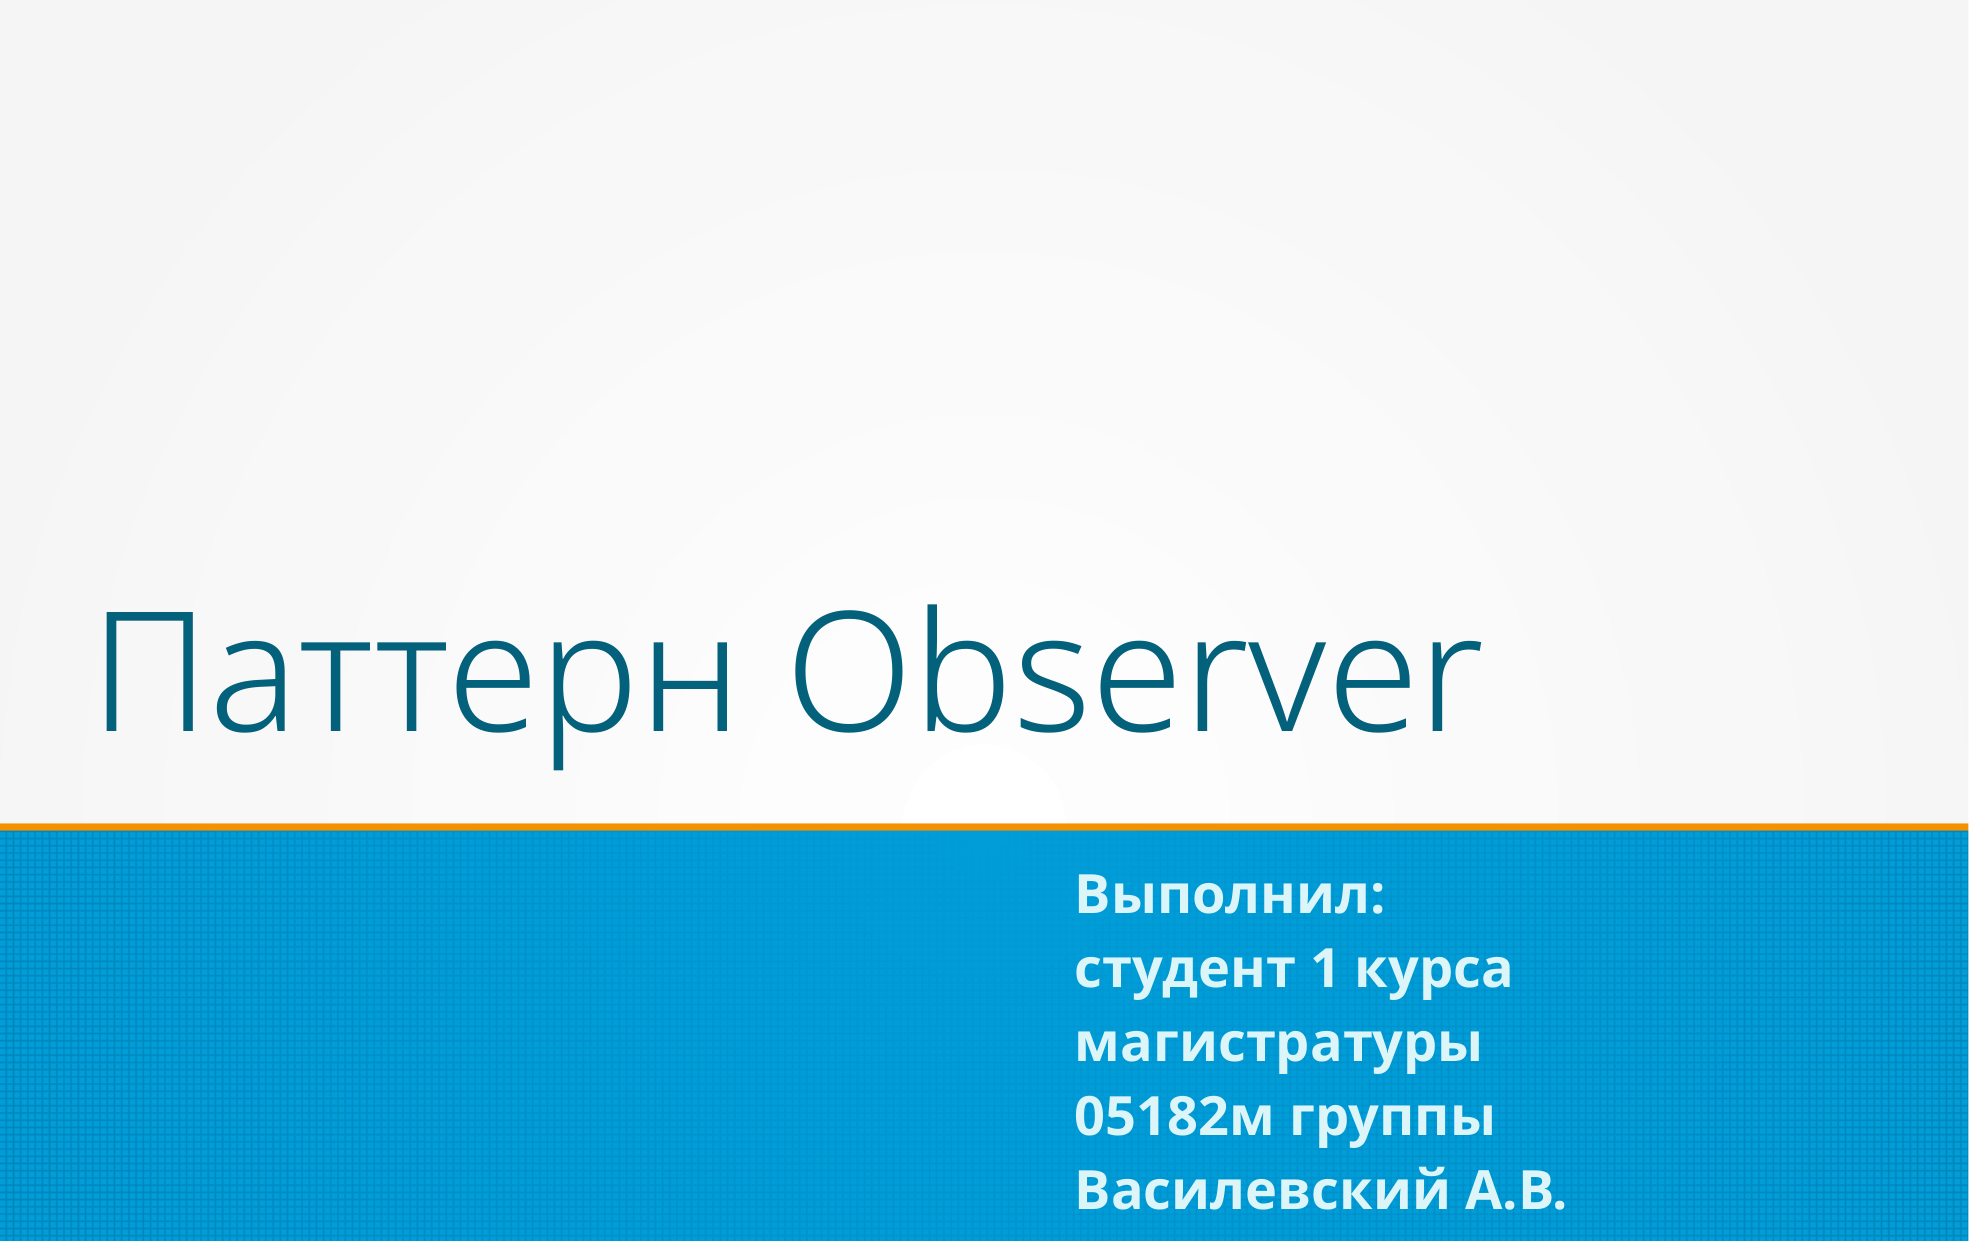

# Паттерн Observer
Выполнил:
студент 1 курса магистратуры
05182м группы
Василевский А.В.